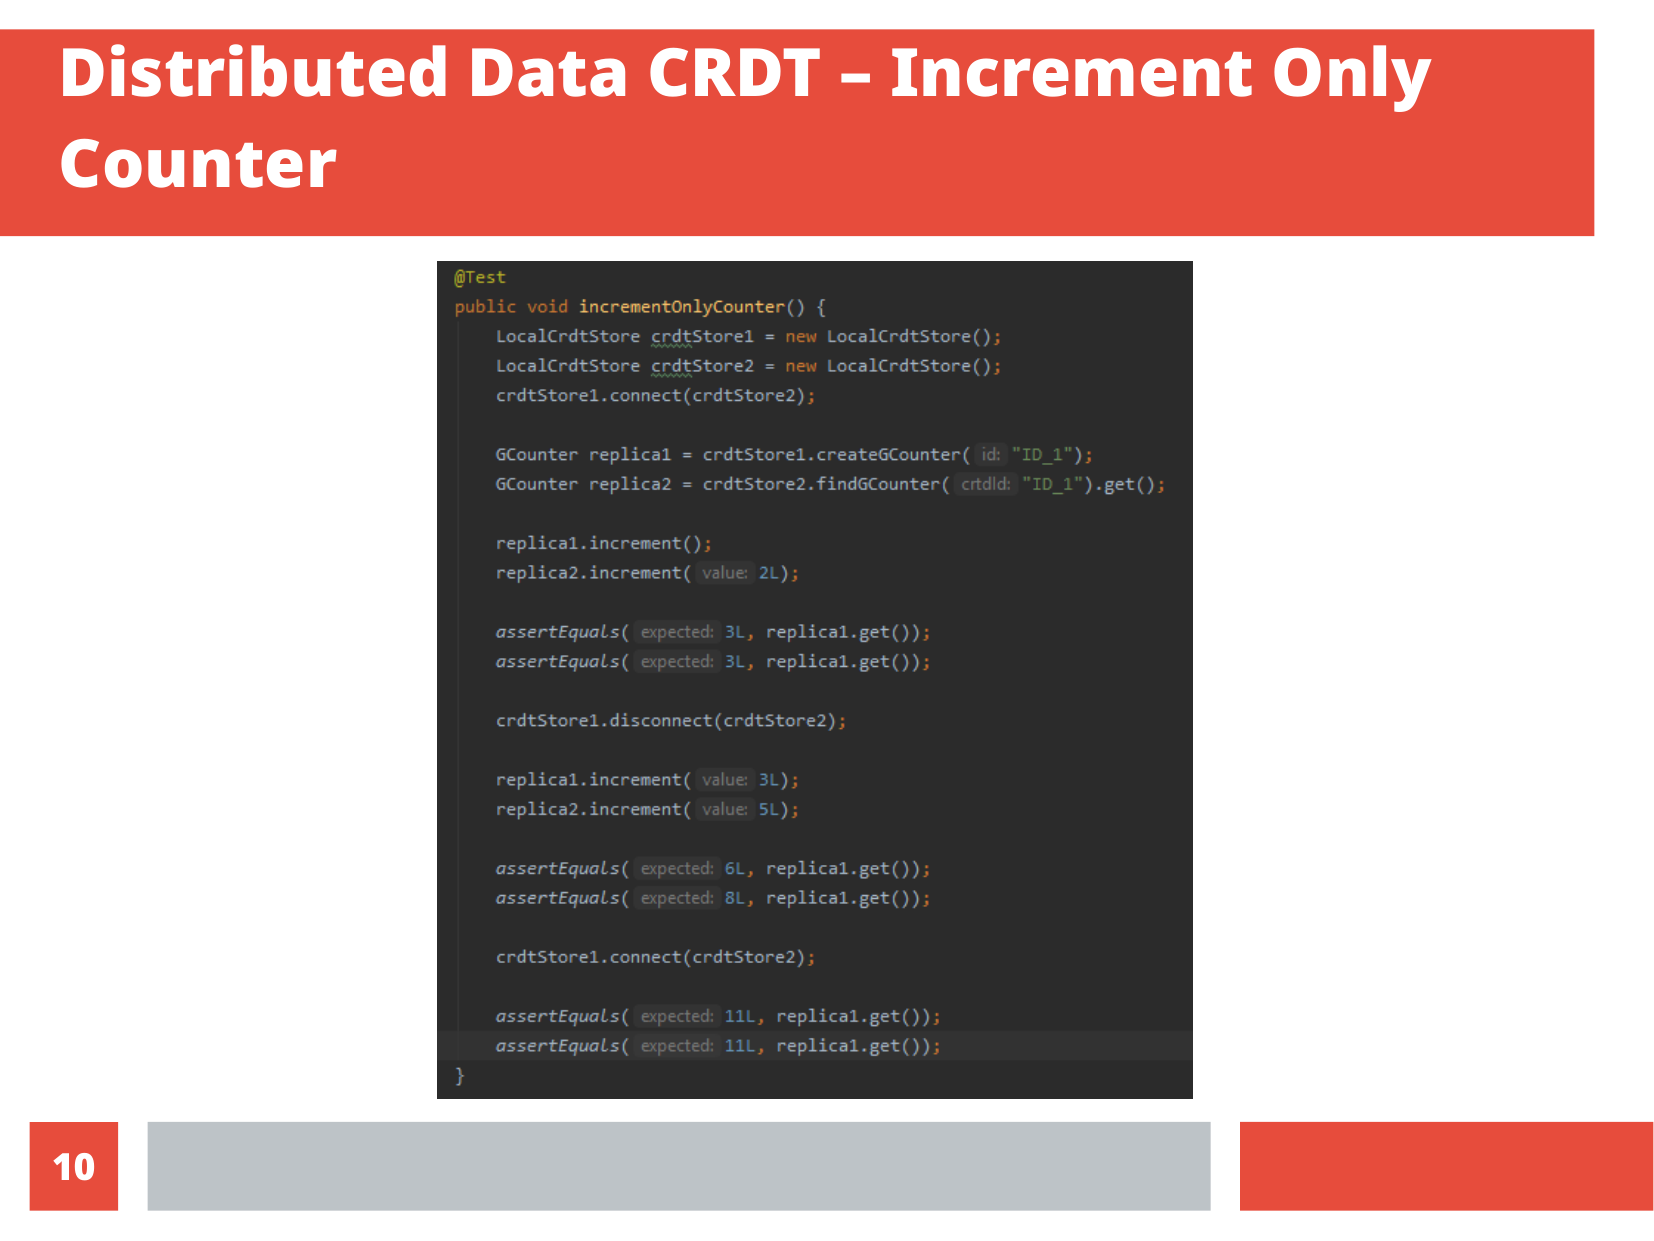

# Distributed Data CRDT – Increment Only Counter
10